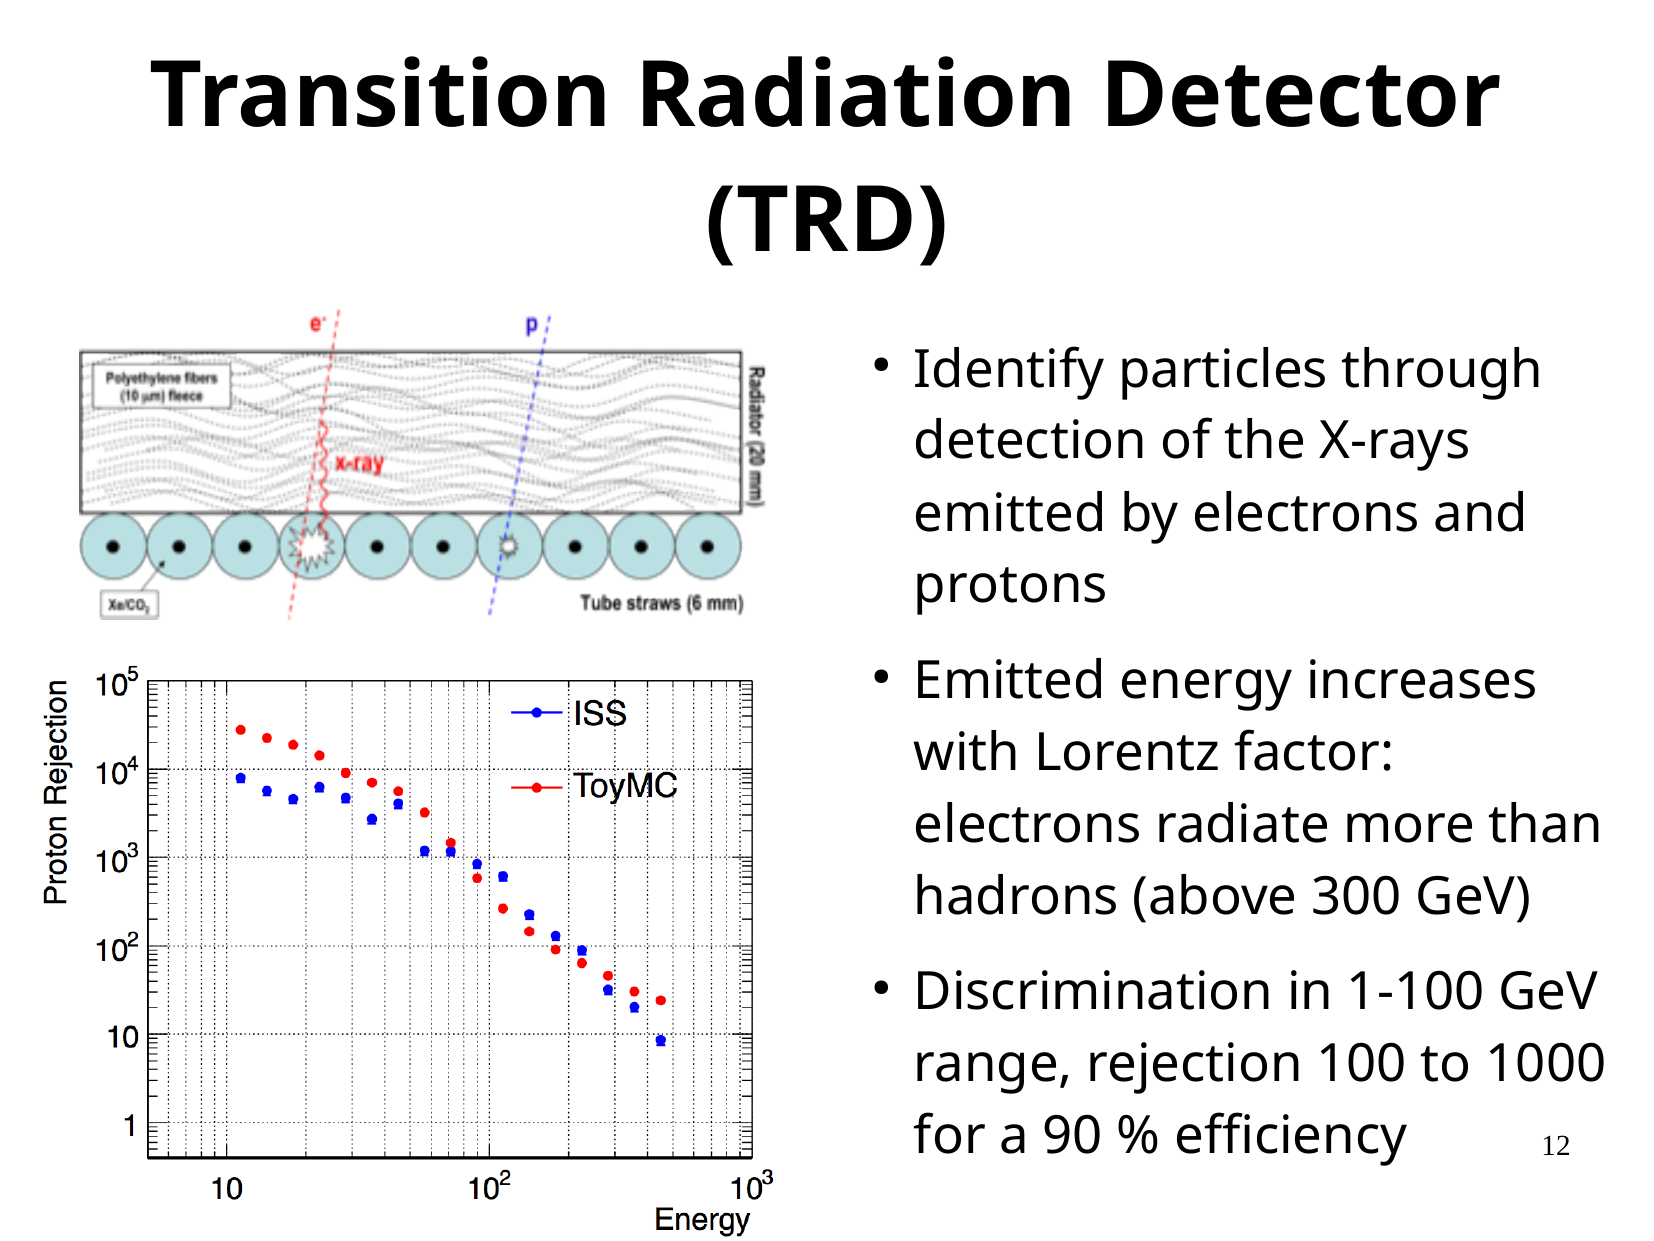

# Transition Radiation Detector (TRD)
Identify particles through detection of the X-rays emitted by electrons and protons
Emitted energy increases with Lorentz factor: electrons radiate more than hadrons (above 300 GeV)
Discrimination in 1-100 GeV range, rejection 100 to 1000 for a 90 % efficiency
12